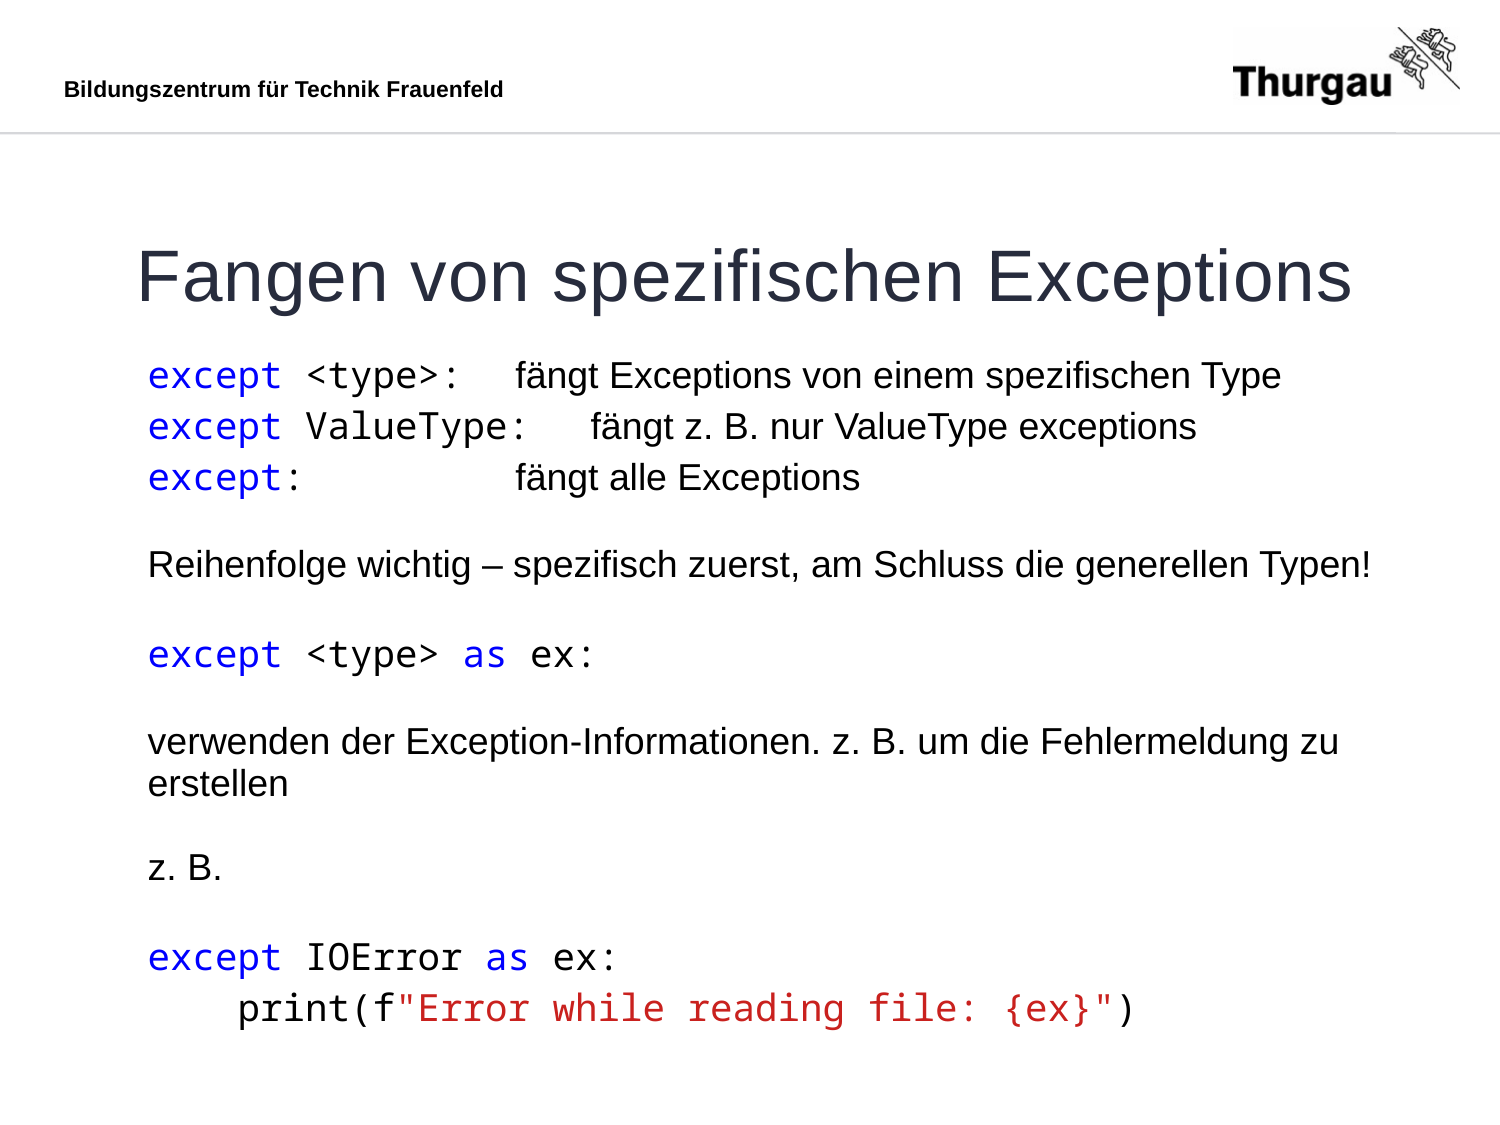

Bildungszentrum für Technik Frauenfeld
Fangen von spezifischen Exceptions
except <type>:	fängt Exceptions von einem spezifischen Type
except ValueType:	fängt z. B. nur ValueType exceptions
except:	fängt alle Exceptions
Reihenfolge wichtig – spezifisch zuerst, am Schluss die generellen Typen!
except <type> as ex:
verwenden der Exception-Informationen. z. B. um die Fehlermeldung zu erstellen
z. B.
except IOError as ex:
 print(f"Error while reading file: {ex}")